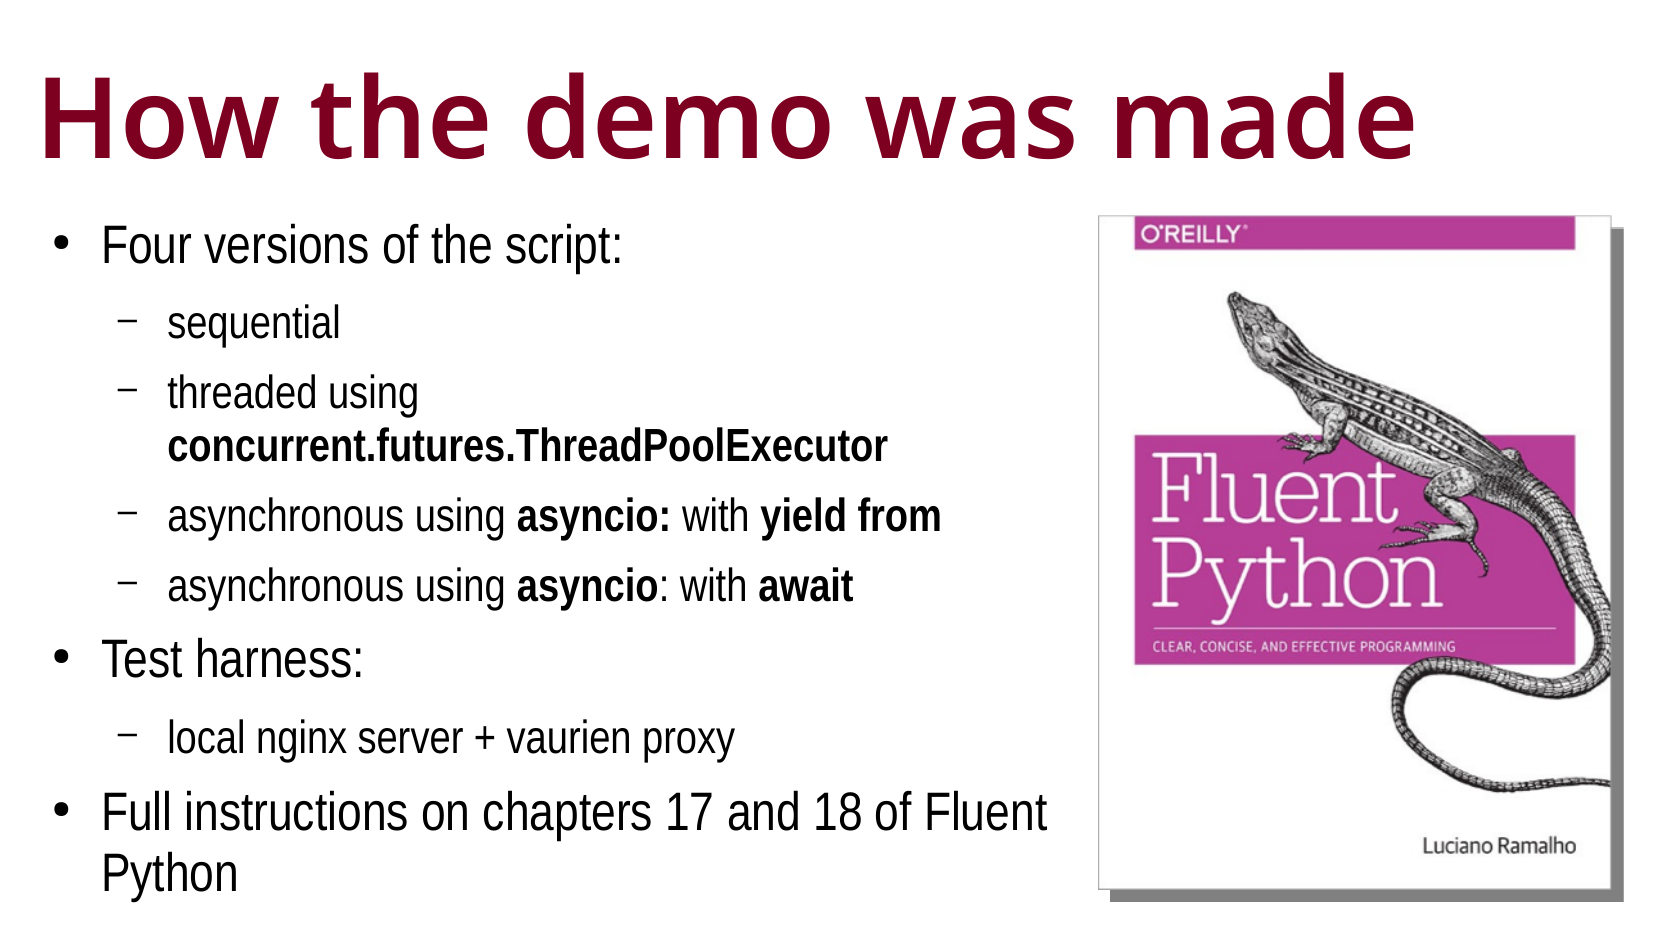

# How the demo was made
Four versions of the script:
sequential
threaded using concurrent.futures.ThreadPoolExecutor
asynchronous using asyncio: with yield from
asynchronous using asyncio: with await
Test harness:
local nginx server + vaurien proxy
Full instructions on chapters 17 and 18 of Fluent Python